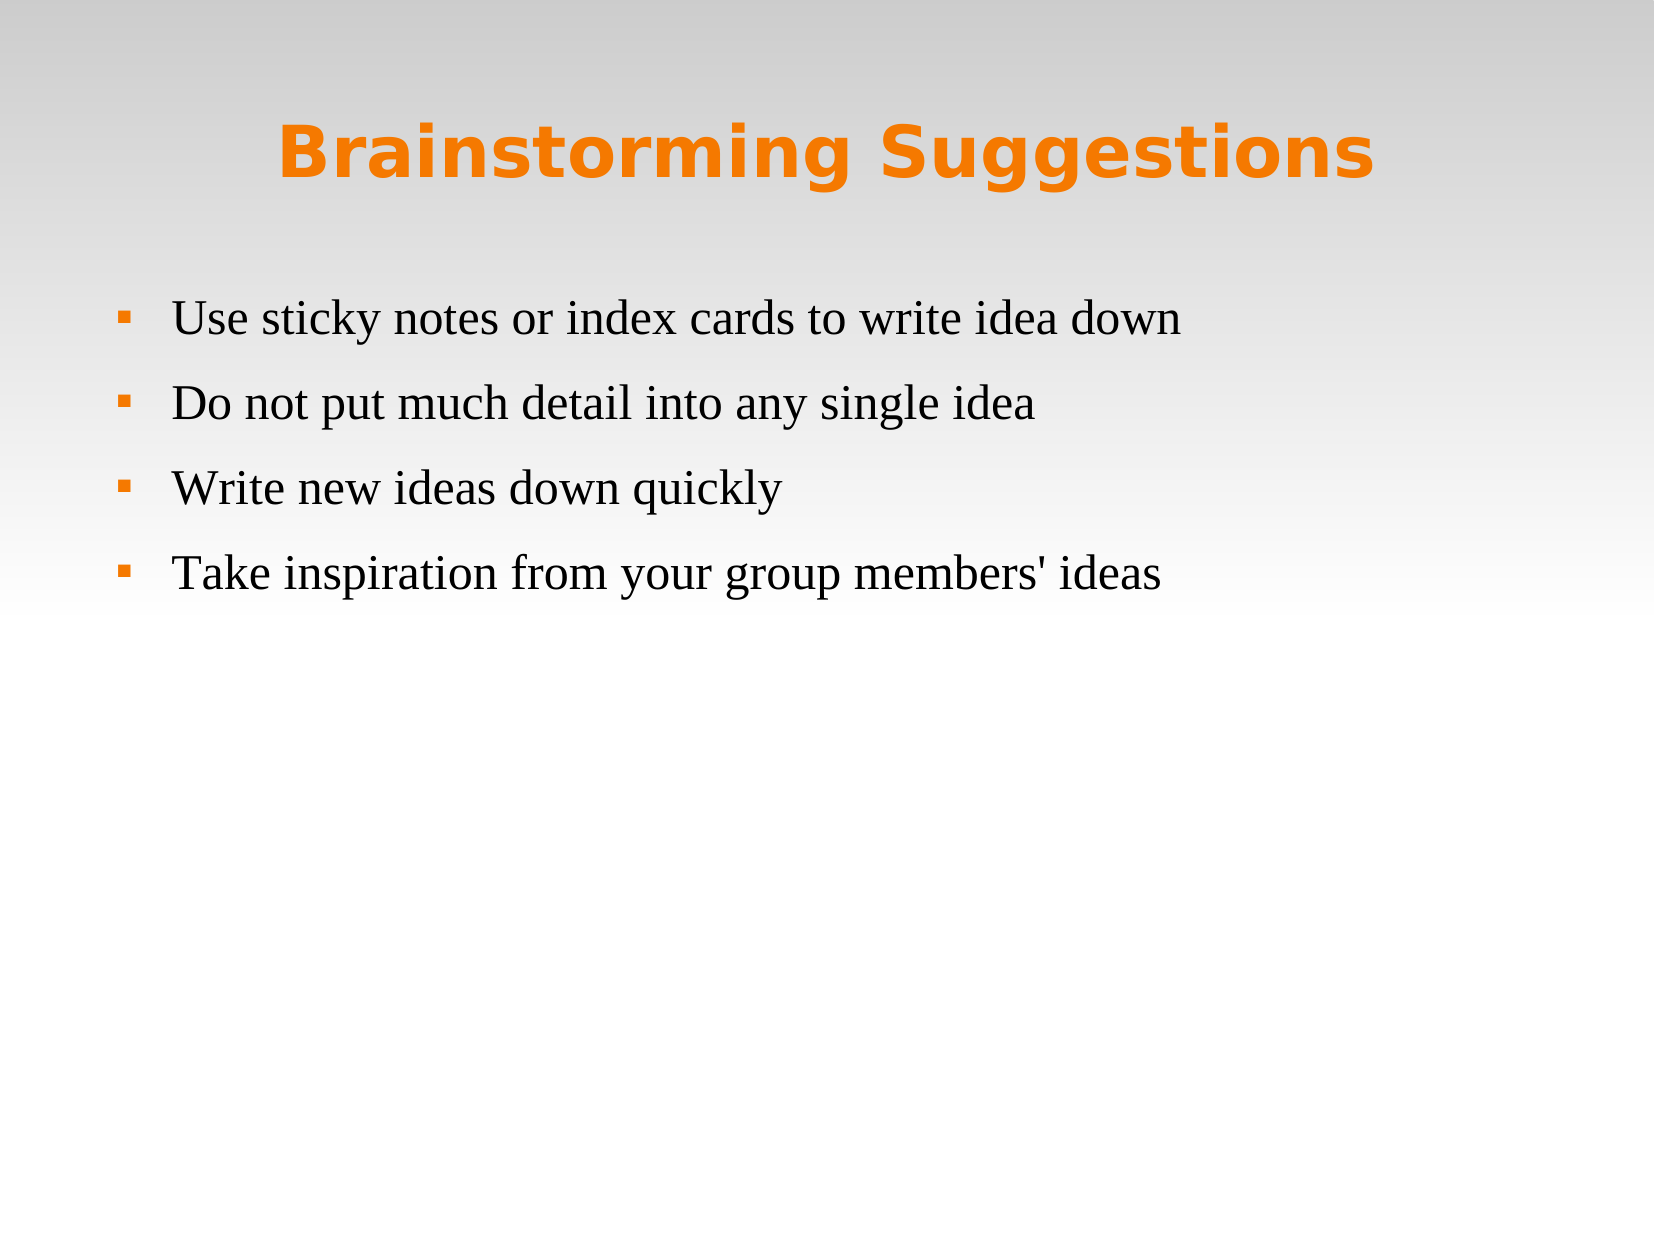

# Brainstorming Suggestions
Use sticky notes or index cards to write idea down
Do not put much detail into any single idea
Write new ideas down quickly
Take inspiration from your group members' ideas